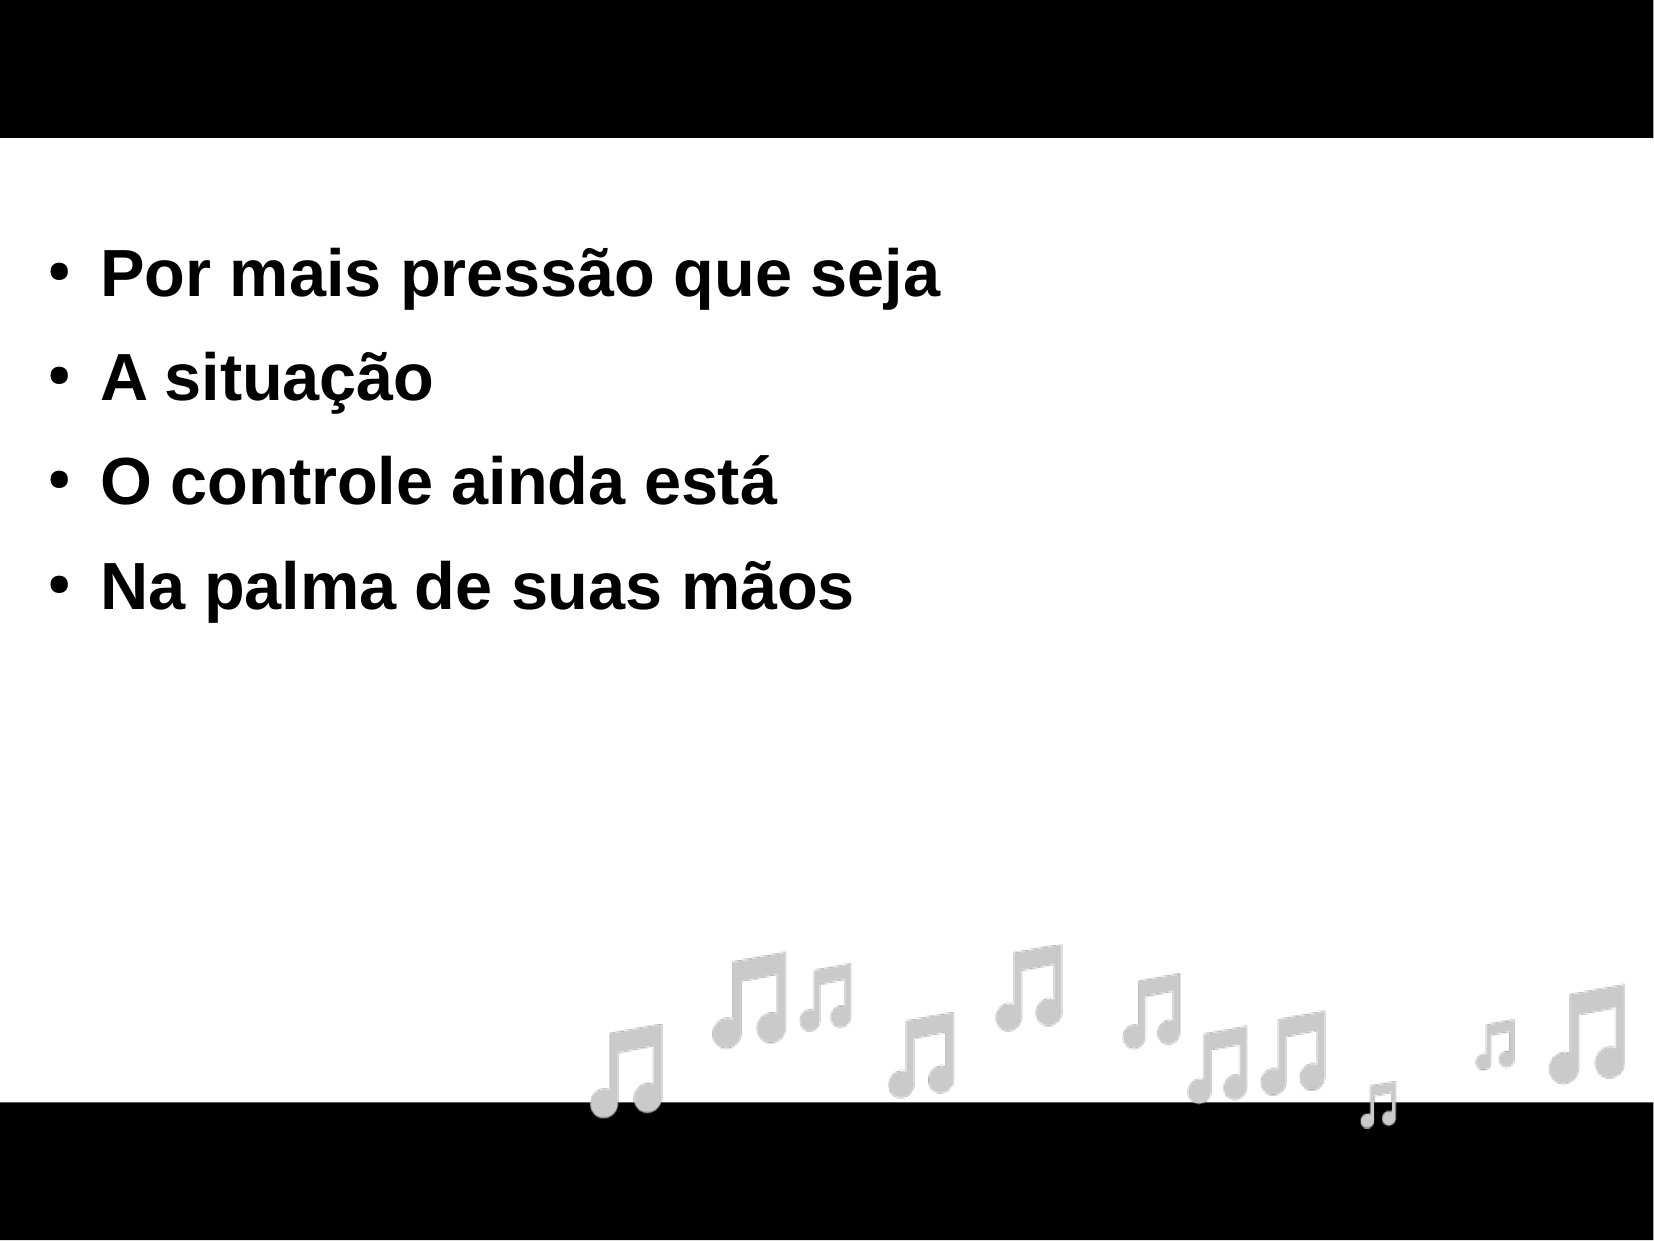

# Por mais pressão que seja
A situação
O controle ainda está
Na palma de suas mãos